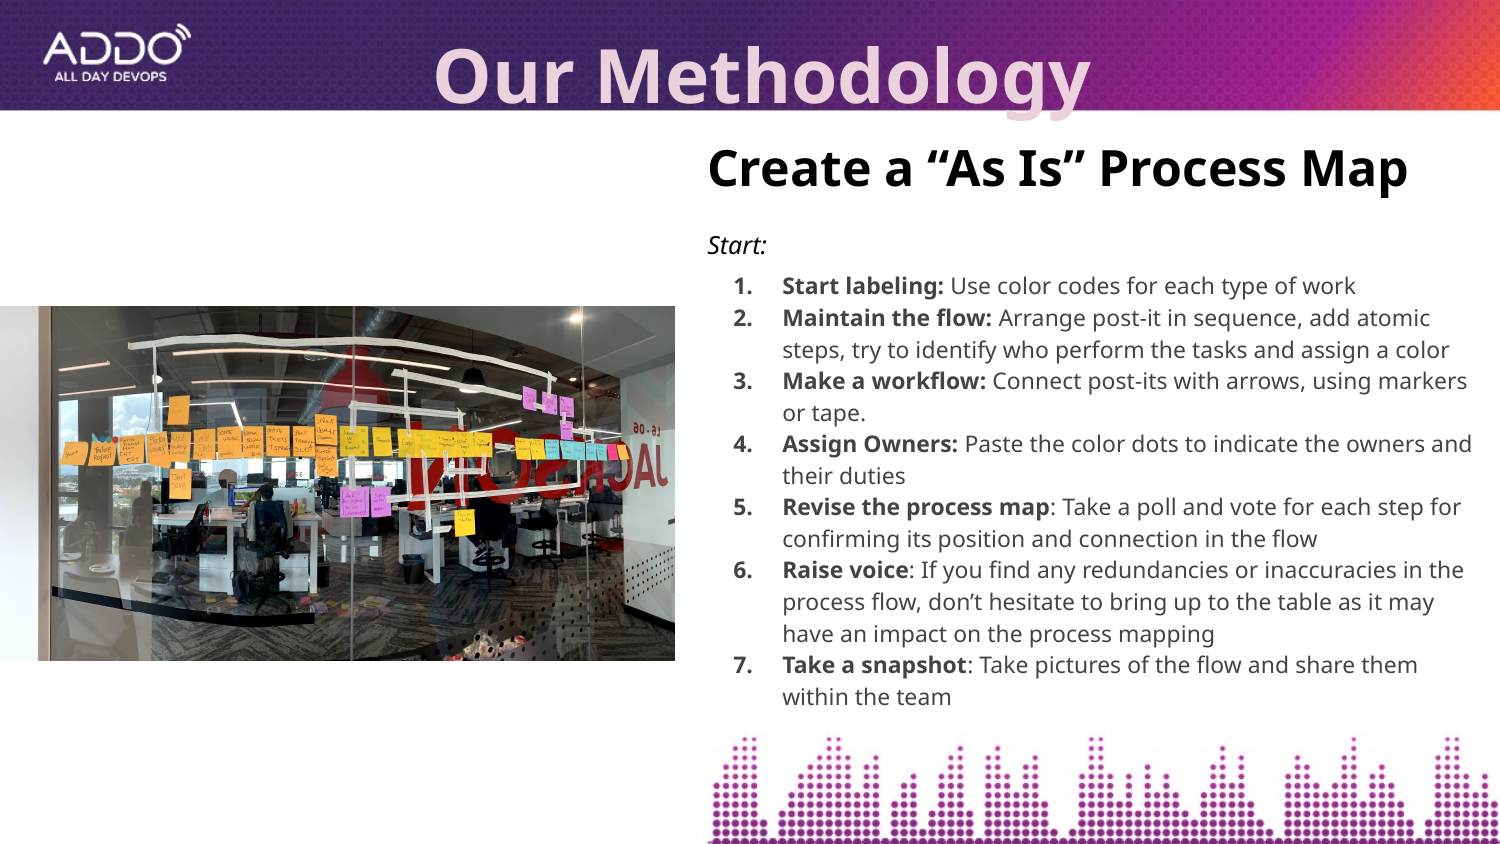

Our Methodology
Create a “As Is” Process Map
Start:
Start labeling: Use color codes for each type of work
Maintain the flow: Arrange post-it in sequence, add atomic steps, try to identify who perform the tasks and assign a color
Make a workflow: Connect post-its with arrows, using markers or tape.
Assign Owners: Paste the color dots to indicate the owners and their duties
Revise the process map: Take a poll and vote for each step for confirming its position and connection in the flow
Raise voice: If you find any redundancies or inaccuracies in the process flow, don’t hesitate to bring up to the table as it may have an impact on the process mapping
Take a snapshot: Take pictures of the flow and share them within the team